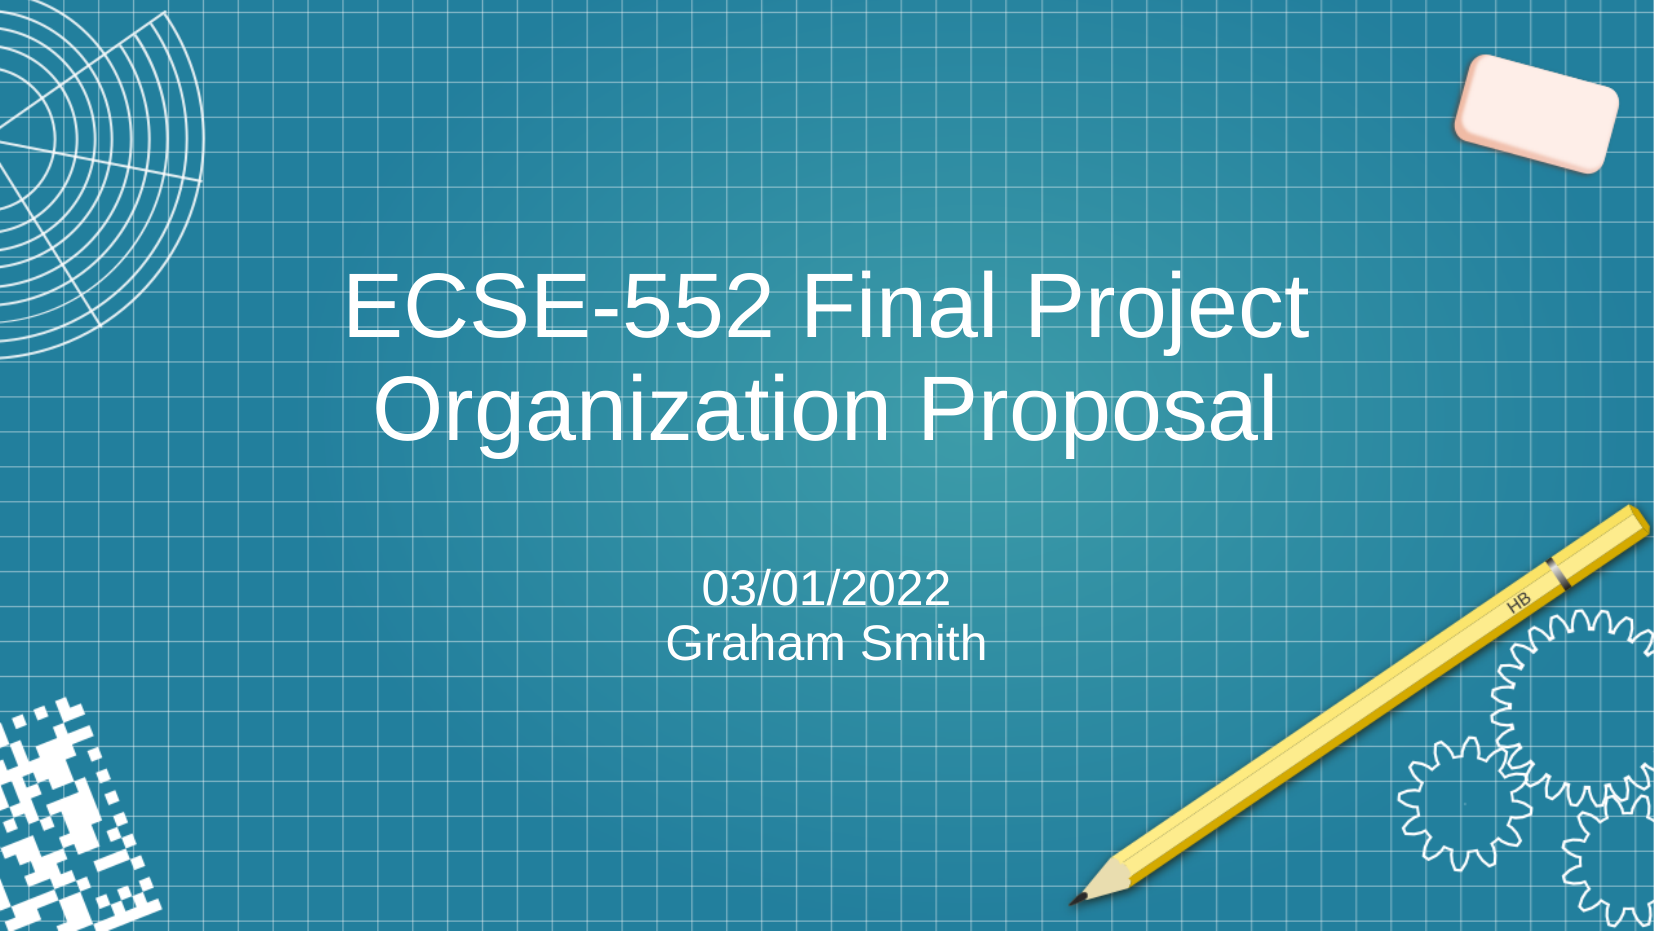

# ECSE-552 Final Project Organization Proposal
03/01/2022
Graham Smith